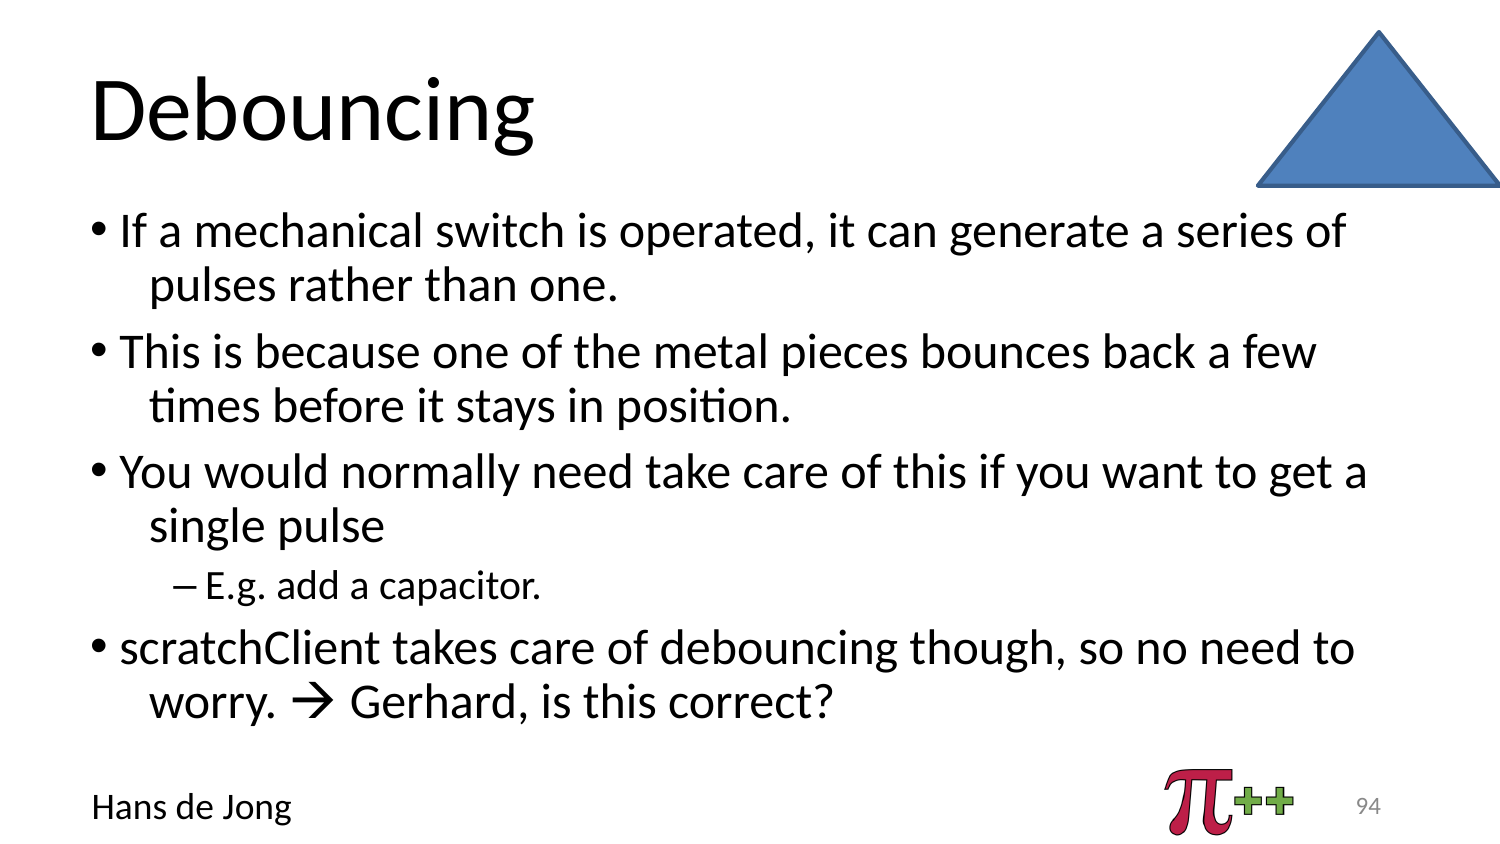

# Debouncing
If a mechanical switch is operated, it can generate a series of pulses rather than one.
This is because one of the metal pieces bounces back a few times before it stays in position.
You would normally need take care of this if you want to get a single pulse
E.g. add a capacitor.
scratchClient takes care of debouncing though, so no need to worry.  Gerhard, is this correct?
94